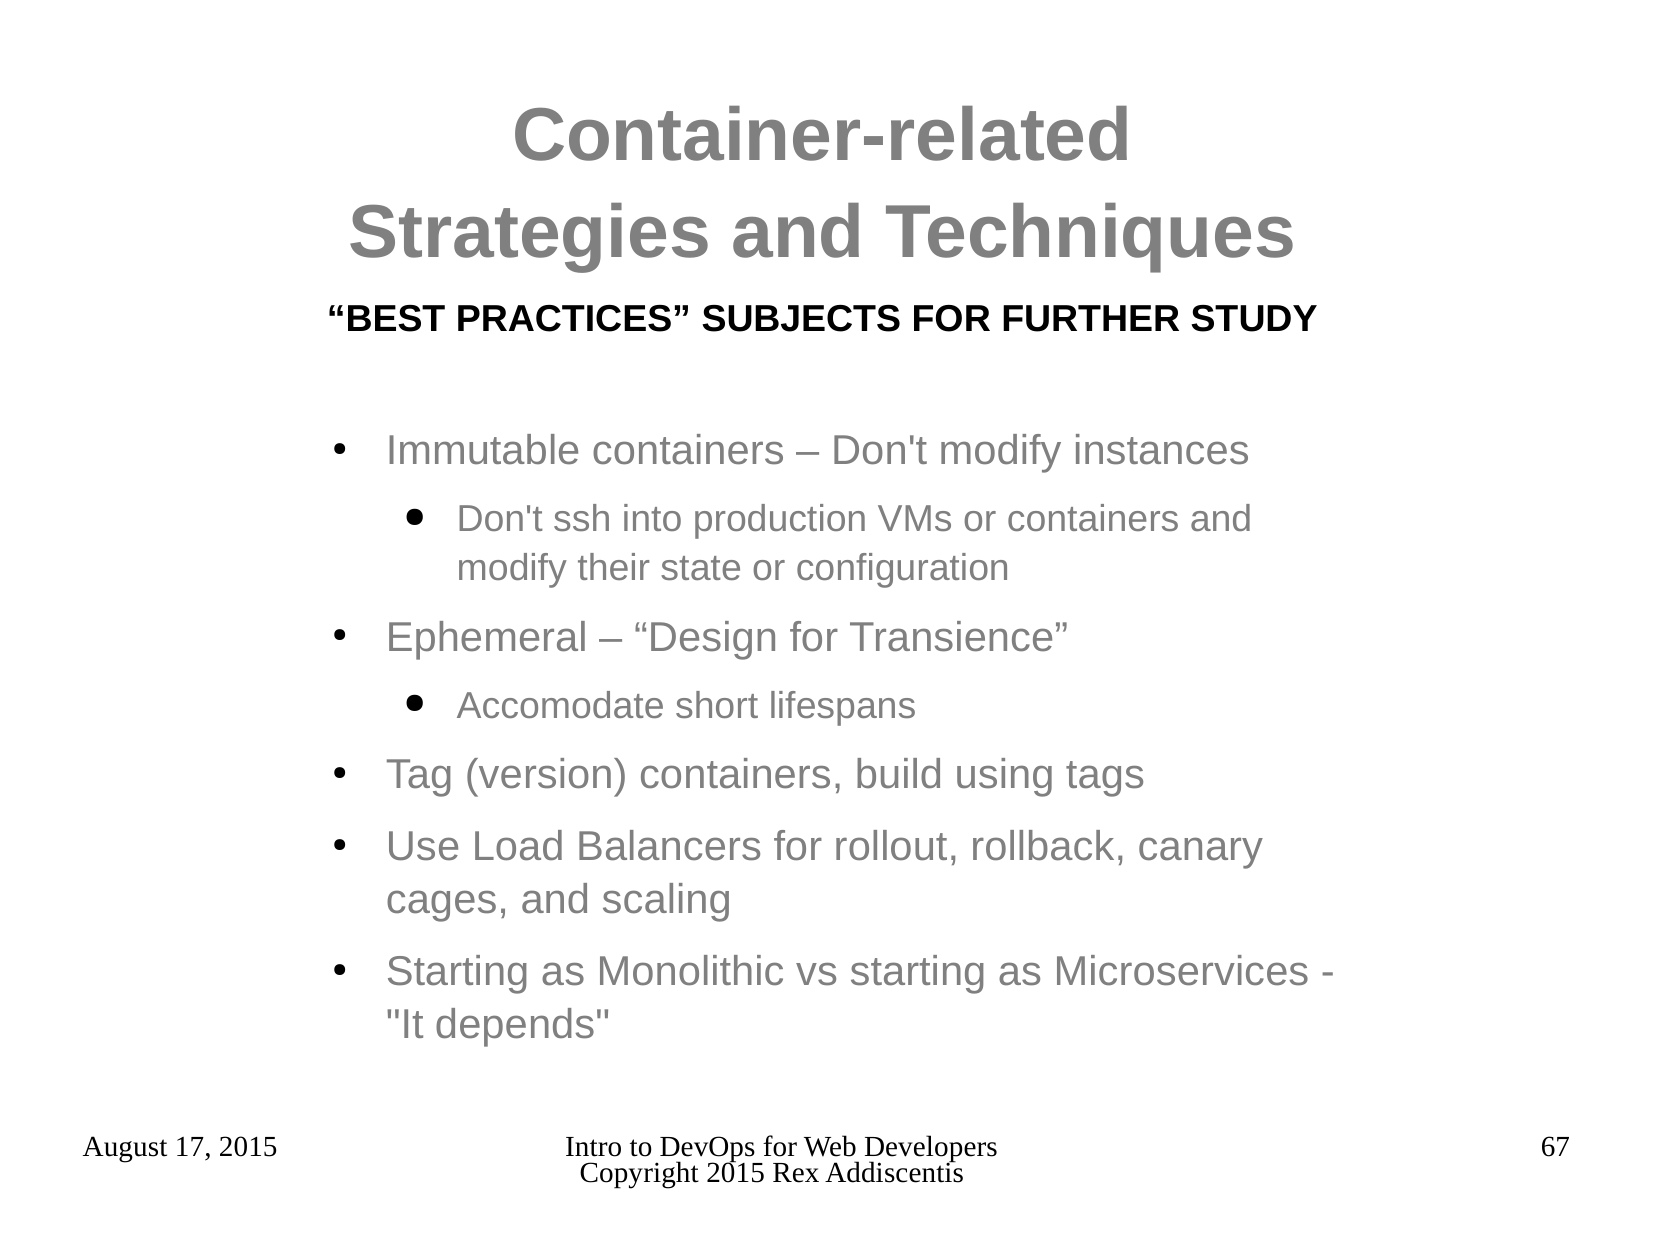

# Container-related
Strategies and Techniques
“BEST PRACTICES” SUBJECTS FOR FURTHER STUDY
Immutable containers – Don't modify instances
Don't ssh into production VMs or containers and modify their state or configuration
Ephemeral – “Design for Transience”
Accomodate short lifespans
Tag (version) containers, build using tags
Use Load Balancers for rollout, rollback, canary cages, and scaling
Starting as Monolithic vs starting as Microservices - "It depends"
August 17, 2015
Intro to DevOps for Web Developers Copyright 2015 Rex Addiscentis
67